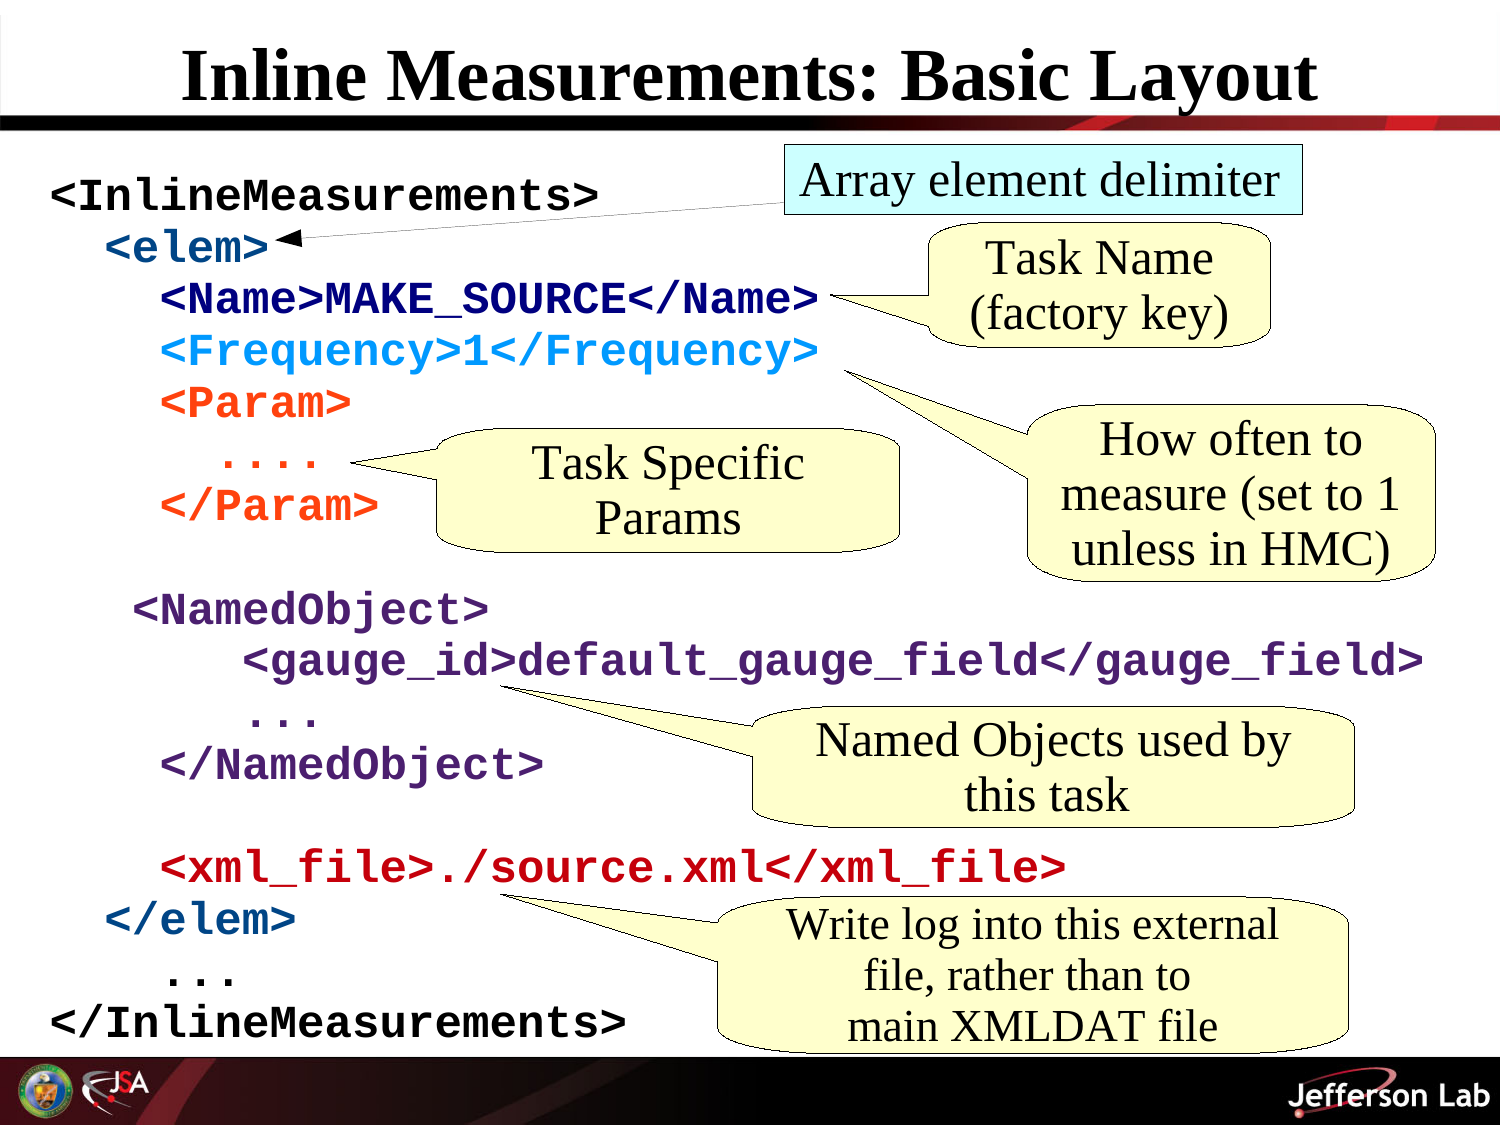

# Inline Measurements: Basic Layout
Array element delimiter
<InlineMeasurements>
 <elem>
 <Name>MAKE_SOURCE</Name>
 <Frequency>1</Frequency>
 <Param>
 ....
 </Param>
 <NamedObject>
 <gauge_id>default_gauge_field</gauge_field>
 ...
 </NamedObject>
 <xml_file>./source.xml</xml_file>
 </elem>
 ...
</InlineMeasurements>
Task Name (factory key)
How often to measure (set to 1 unless in HMC)
Task Specific Params
Named Objects used by this task
Write log into this external file, rather than to
main XMLDAT file